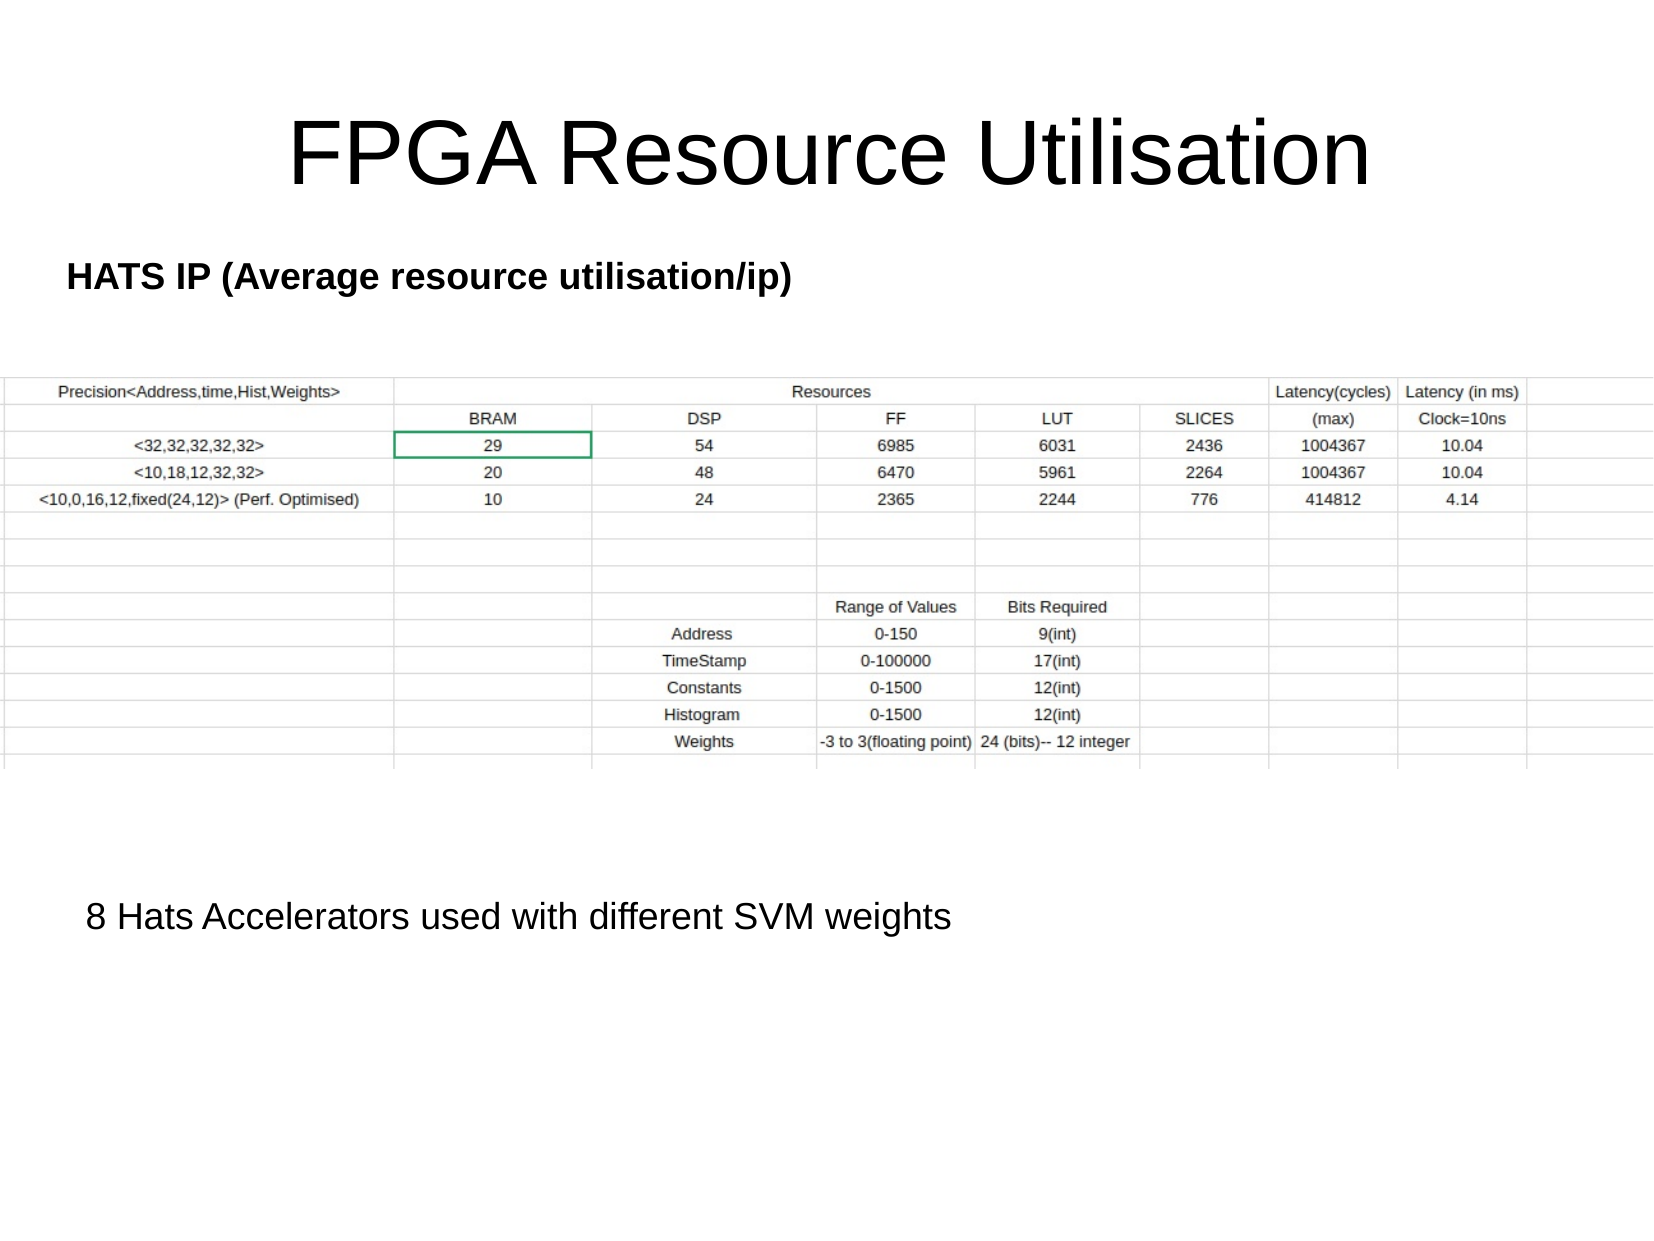

# FPGA Resource Utilisation
HATS IP (Average resource utilisation/ip)
8 Hats Accelerators used with different SVM weights